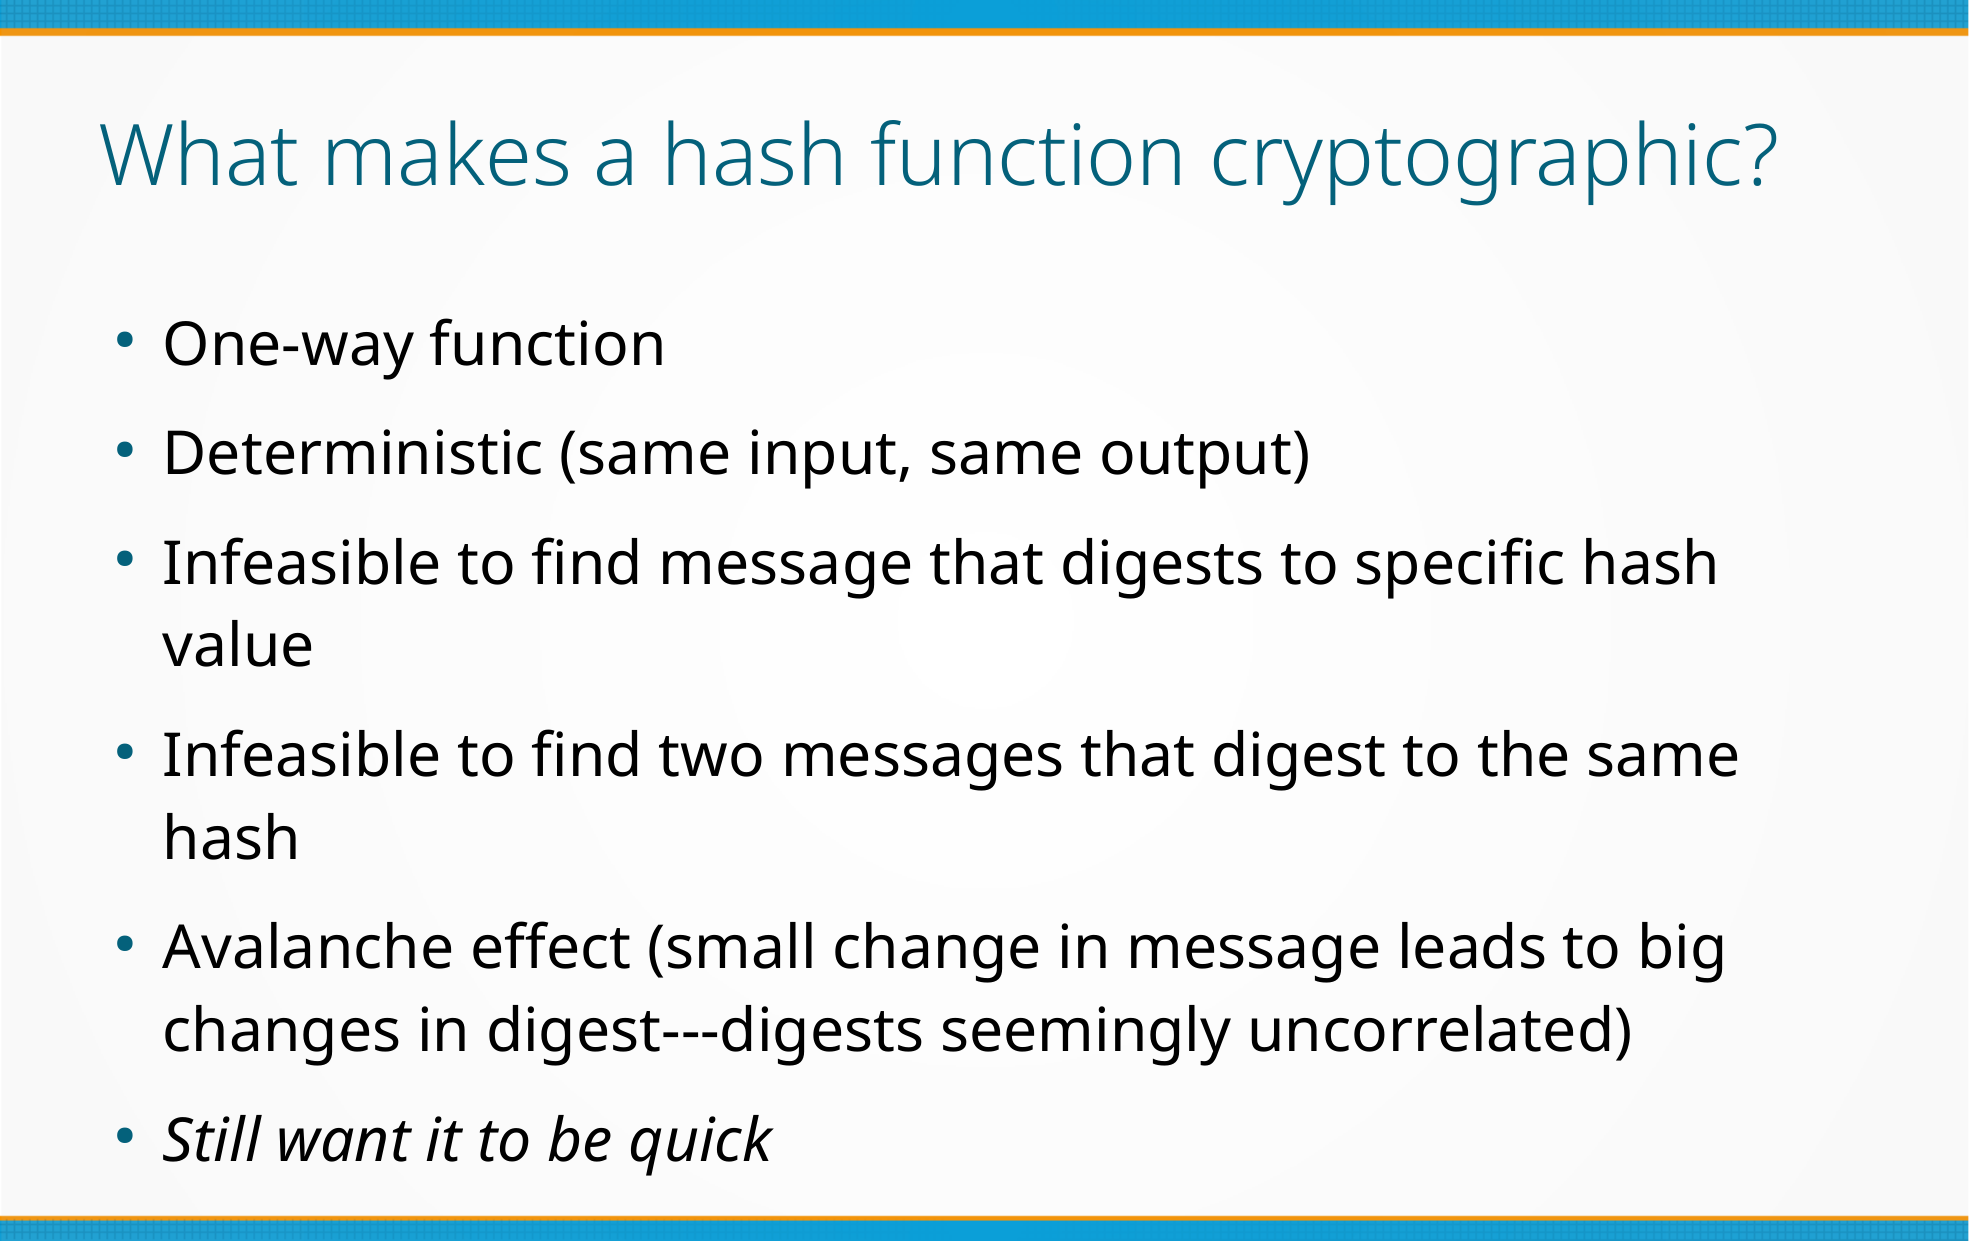

# What makes a hash function cryptographic?
One-way function
Deterministic (same input, same output)
Infeasible to find message that digests to specific hash value
Infeasible to find two messages that digest to the same hash
Avalanche effect (small change in message leads to big changes in digest---digests seemingly uncorrelated)
Still want it to be quick